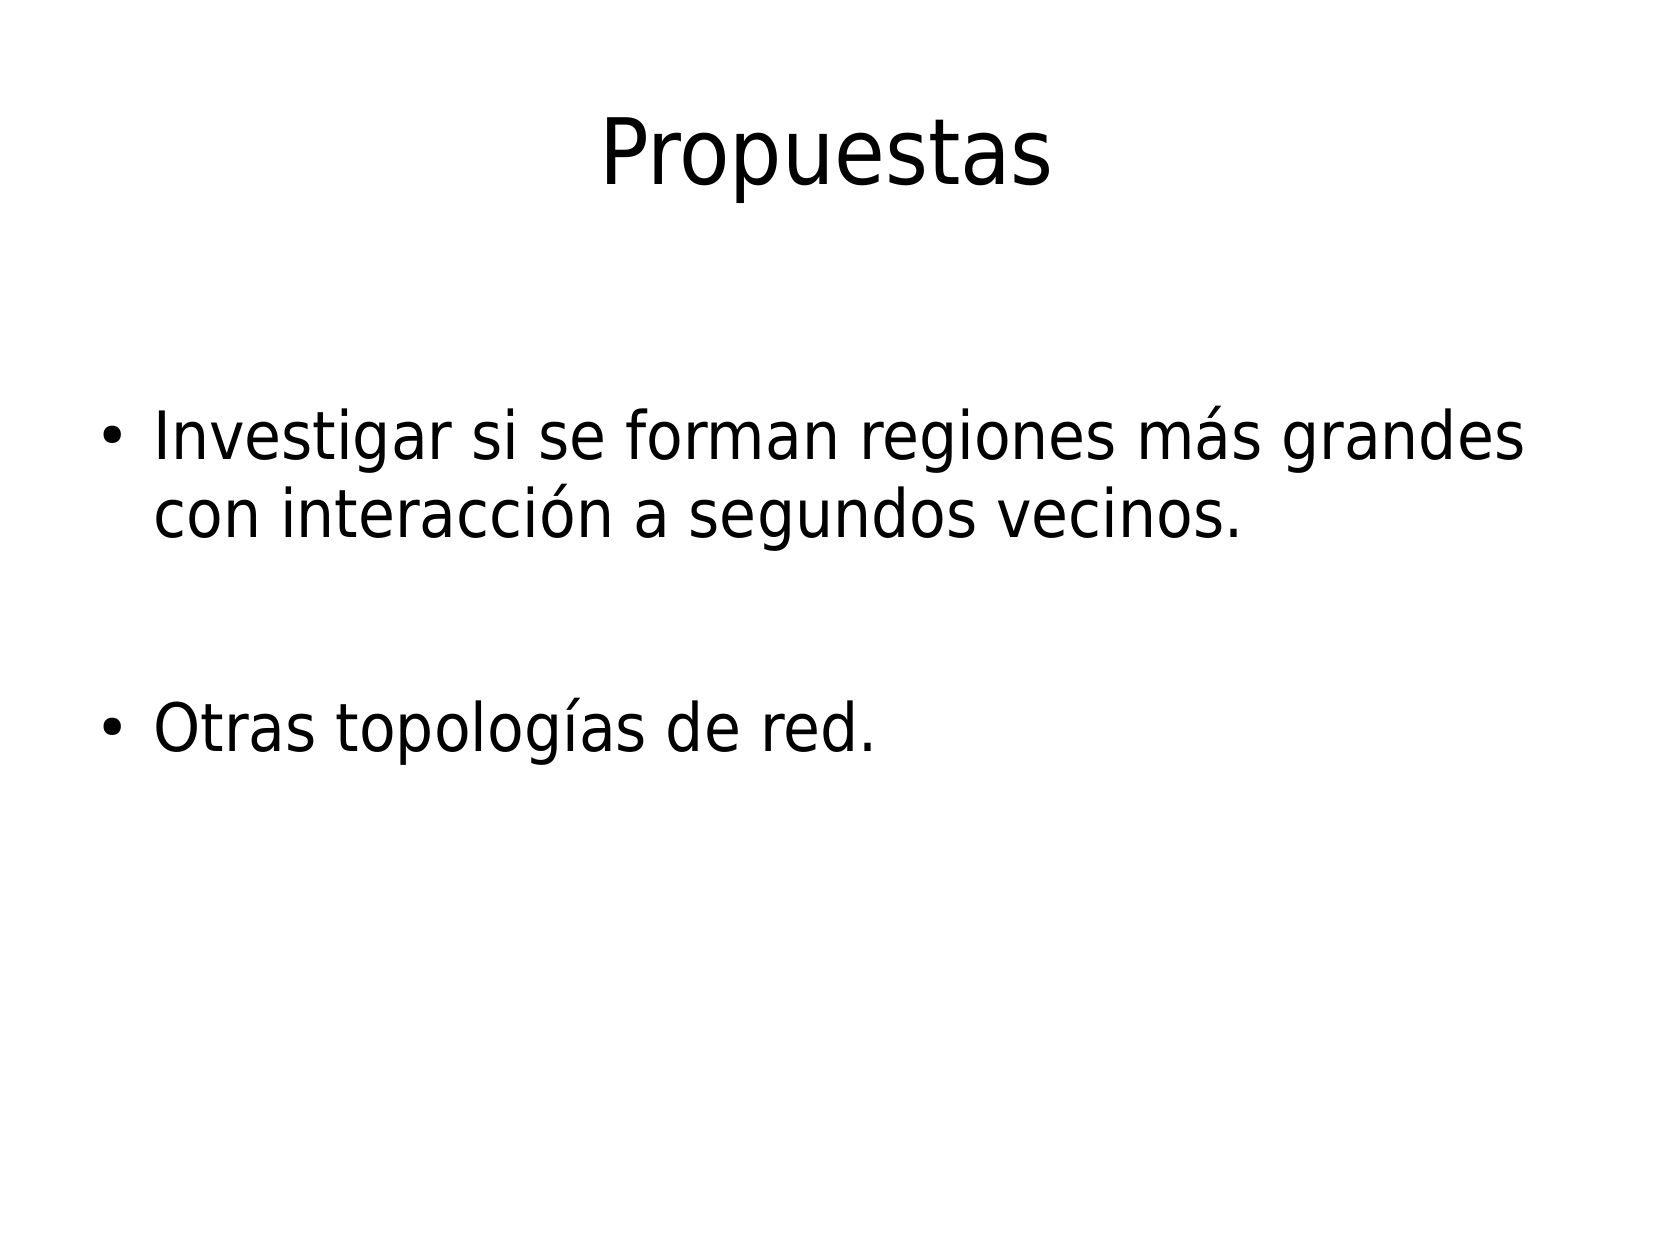

# Propuestas
Investigar si se forman regiones más grandes con interacción a segundos vecinos.
Otras topologías de red.